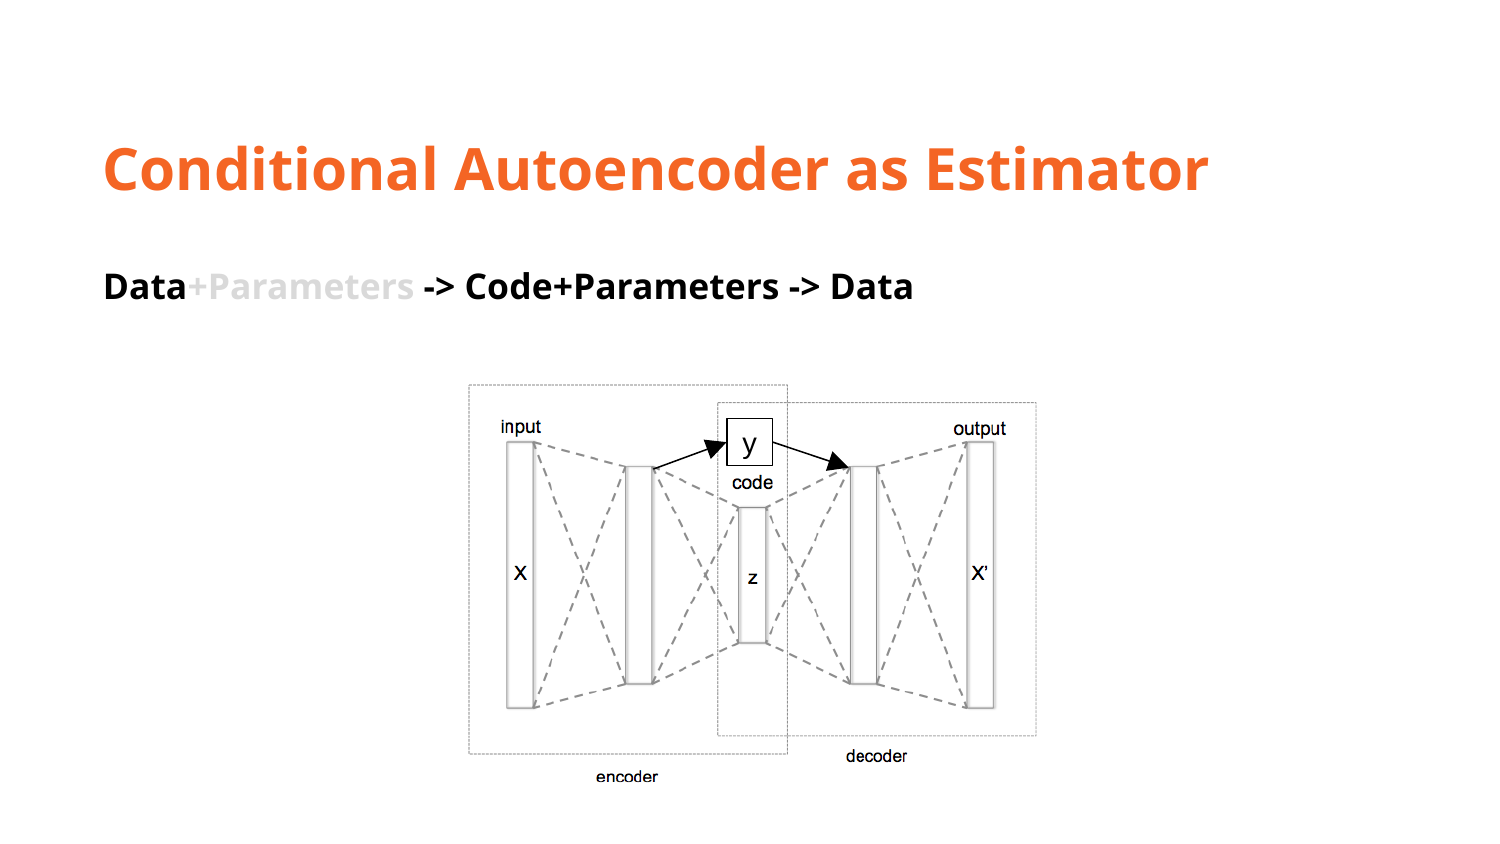

# Conditional Autoencoder as Estimator
Data+Parameters -> Code+Parameters -> Data
y